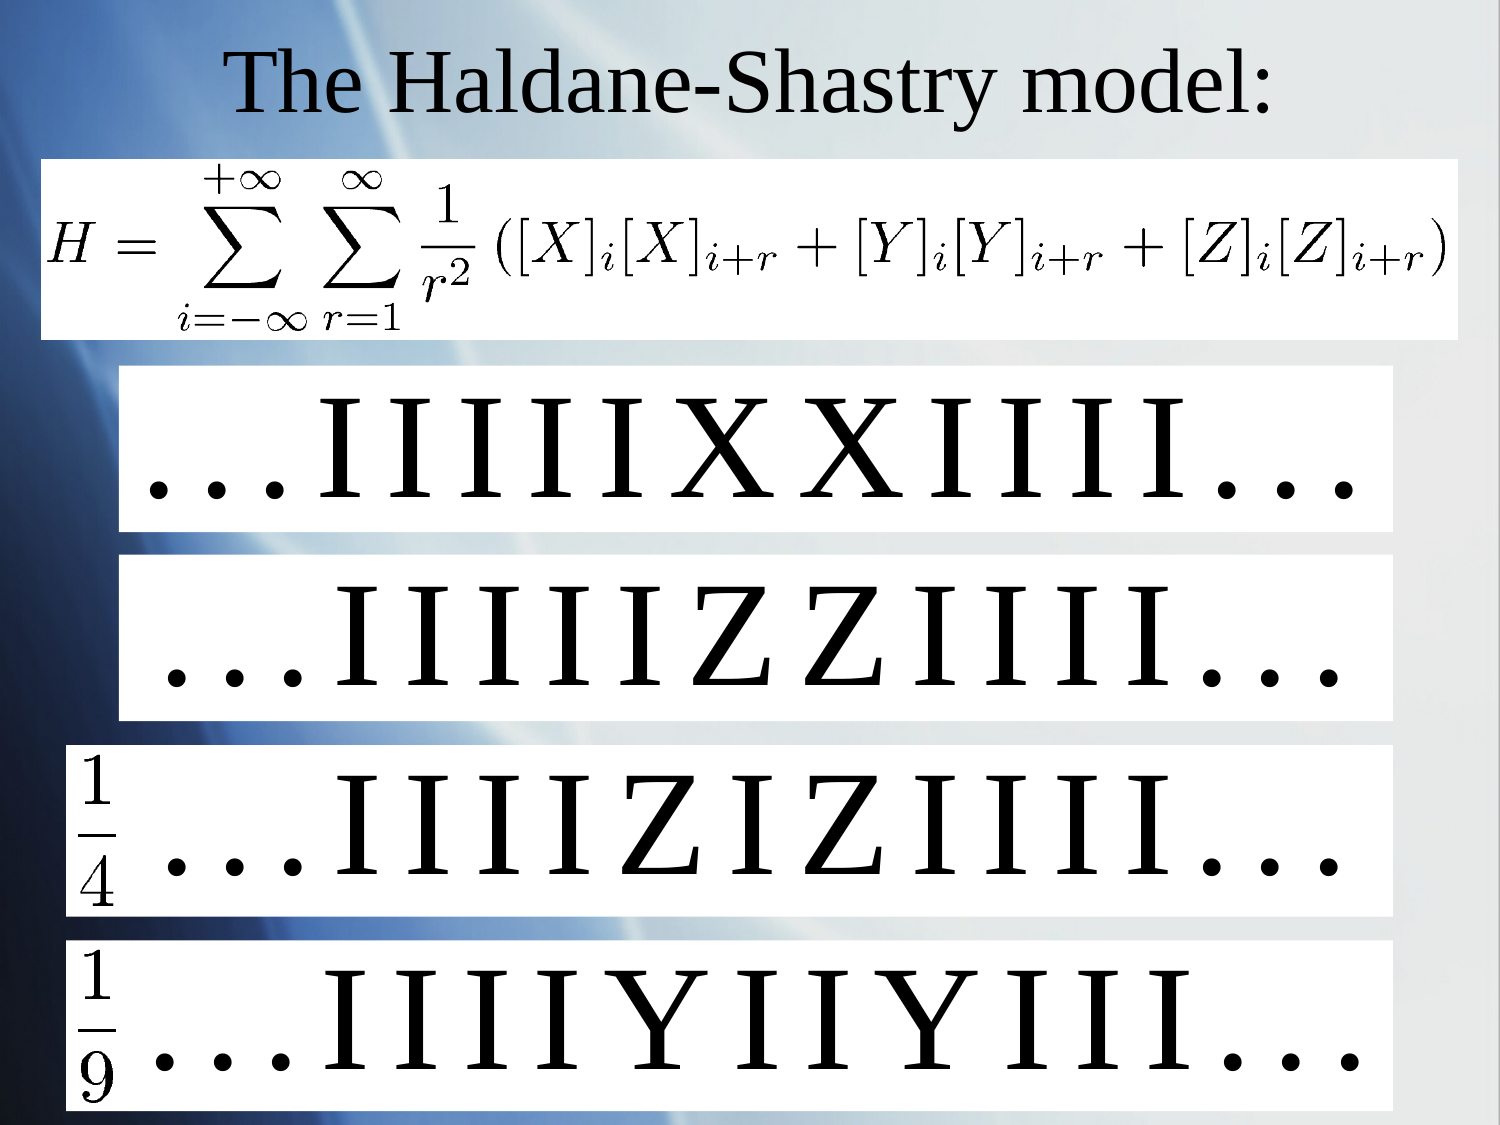

# The Haldane-Shastry model:
...IIIIIXXIIII...
...IIIIIZZIIII...
...IIIIZIZIIII...
...IIIIYIIYIII...